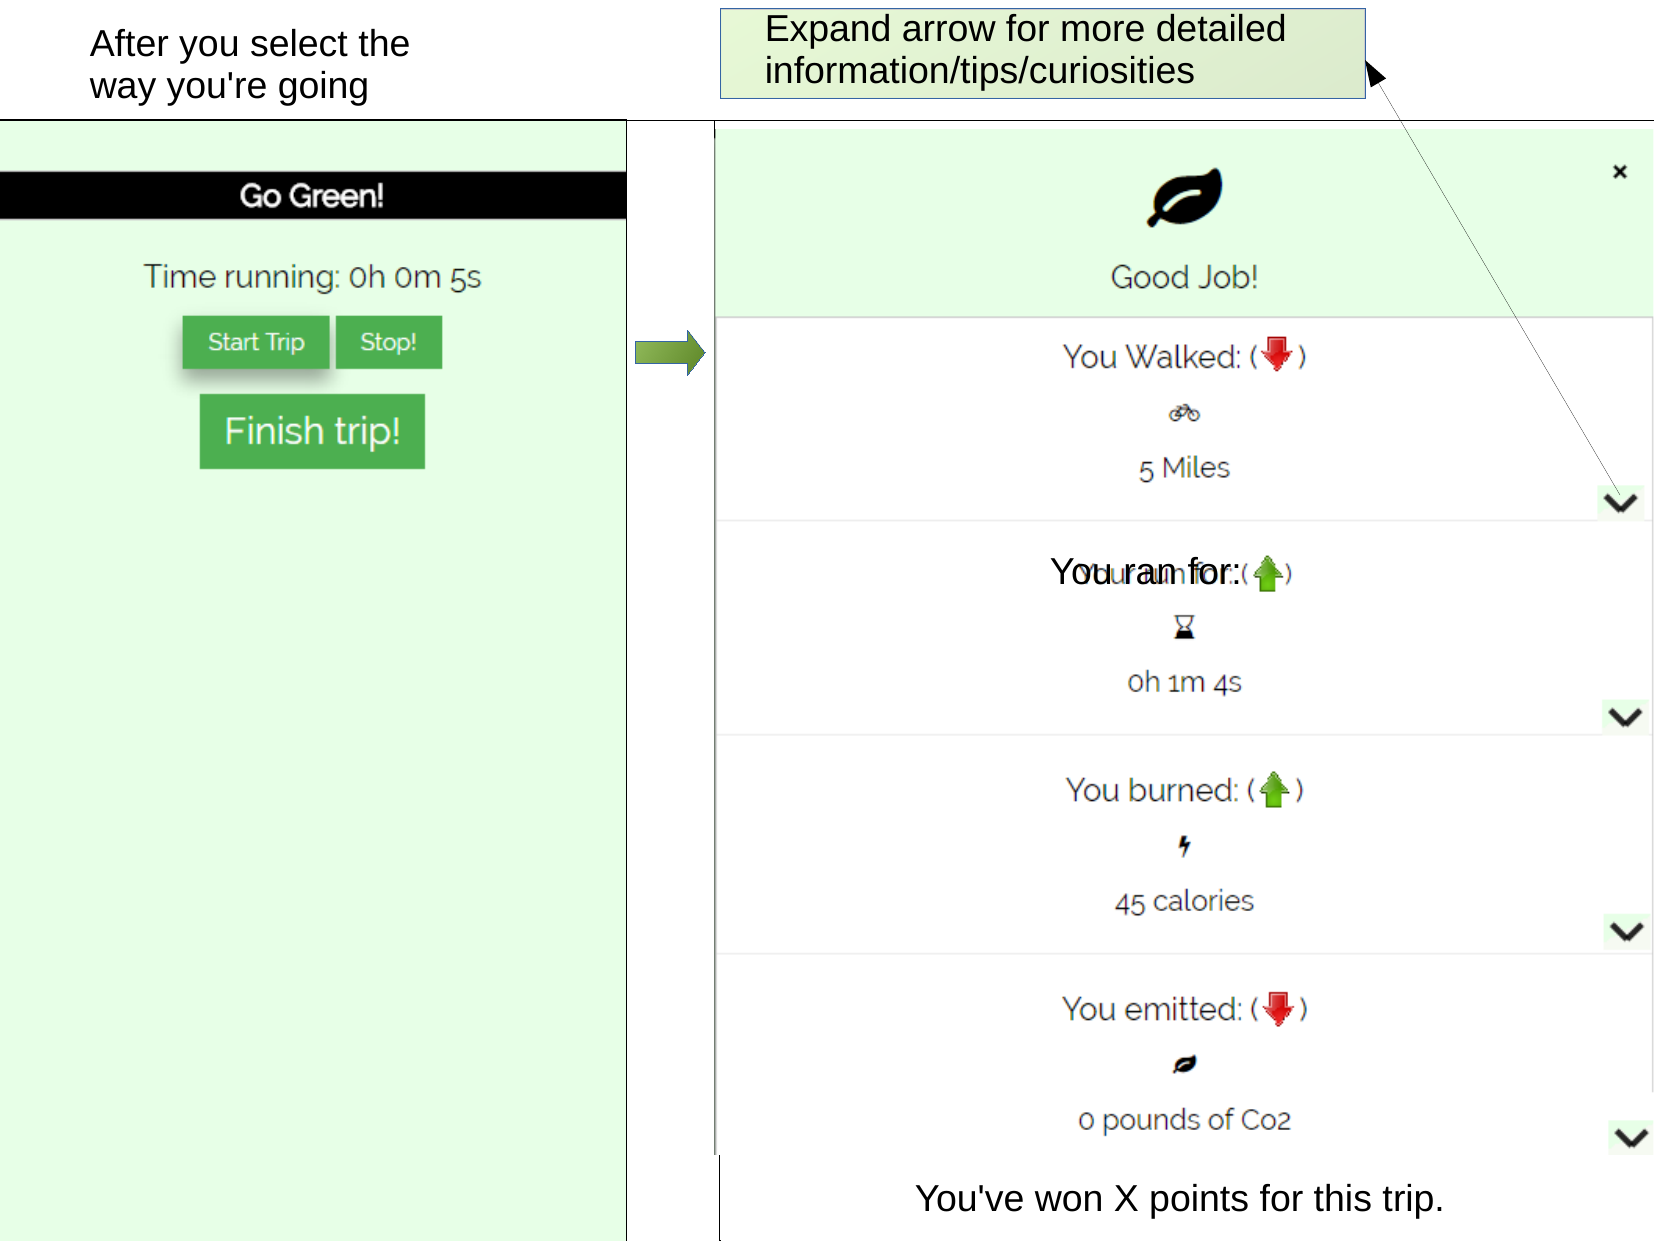

Expand arrow for more detailed information/tips/curiosities
After you select the way you're going
You ran for:
You've won X points for this trip.